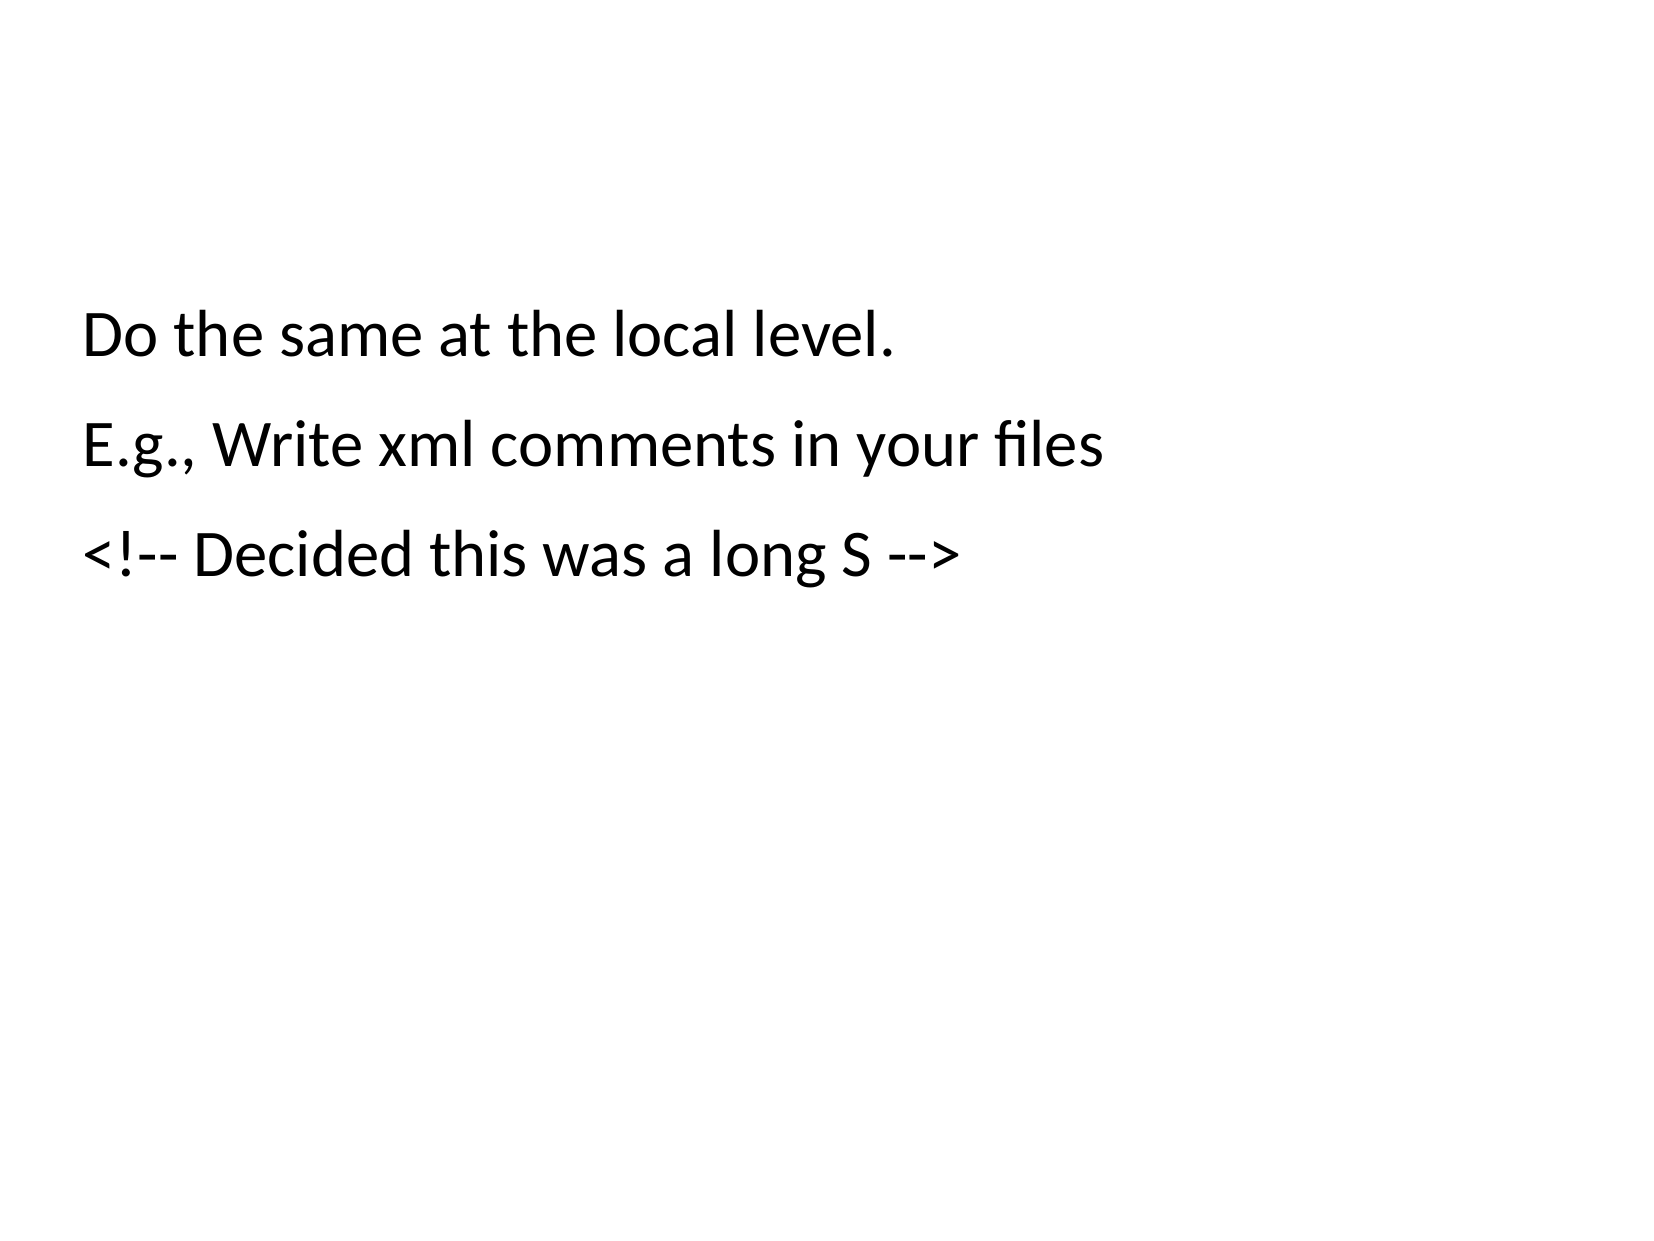

#
Do the same at the local level.
E.g., Write xml comments in your files
<!-- Decided this was a long S -->